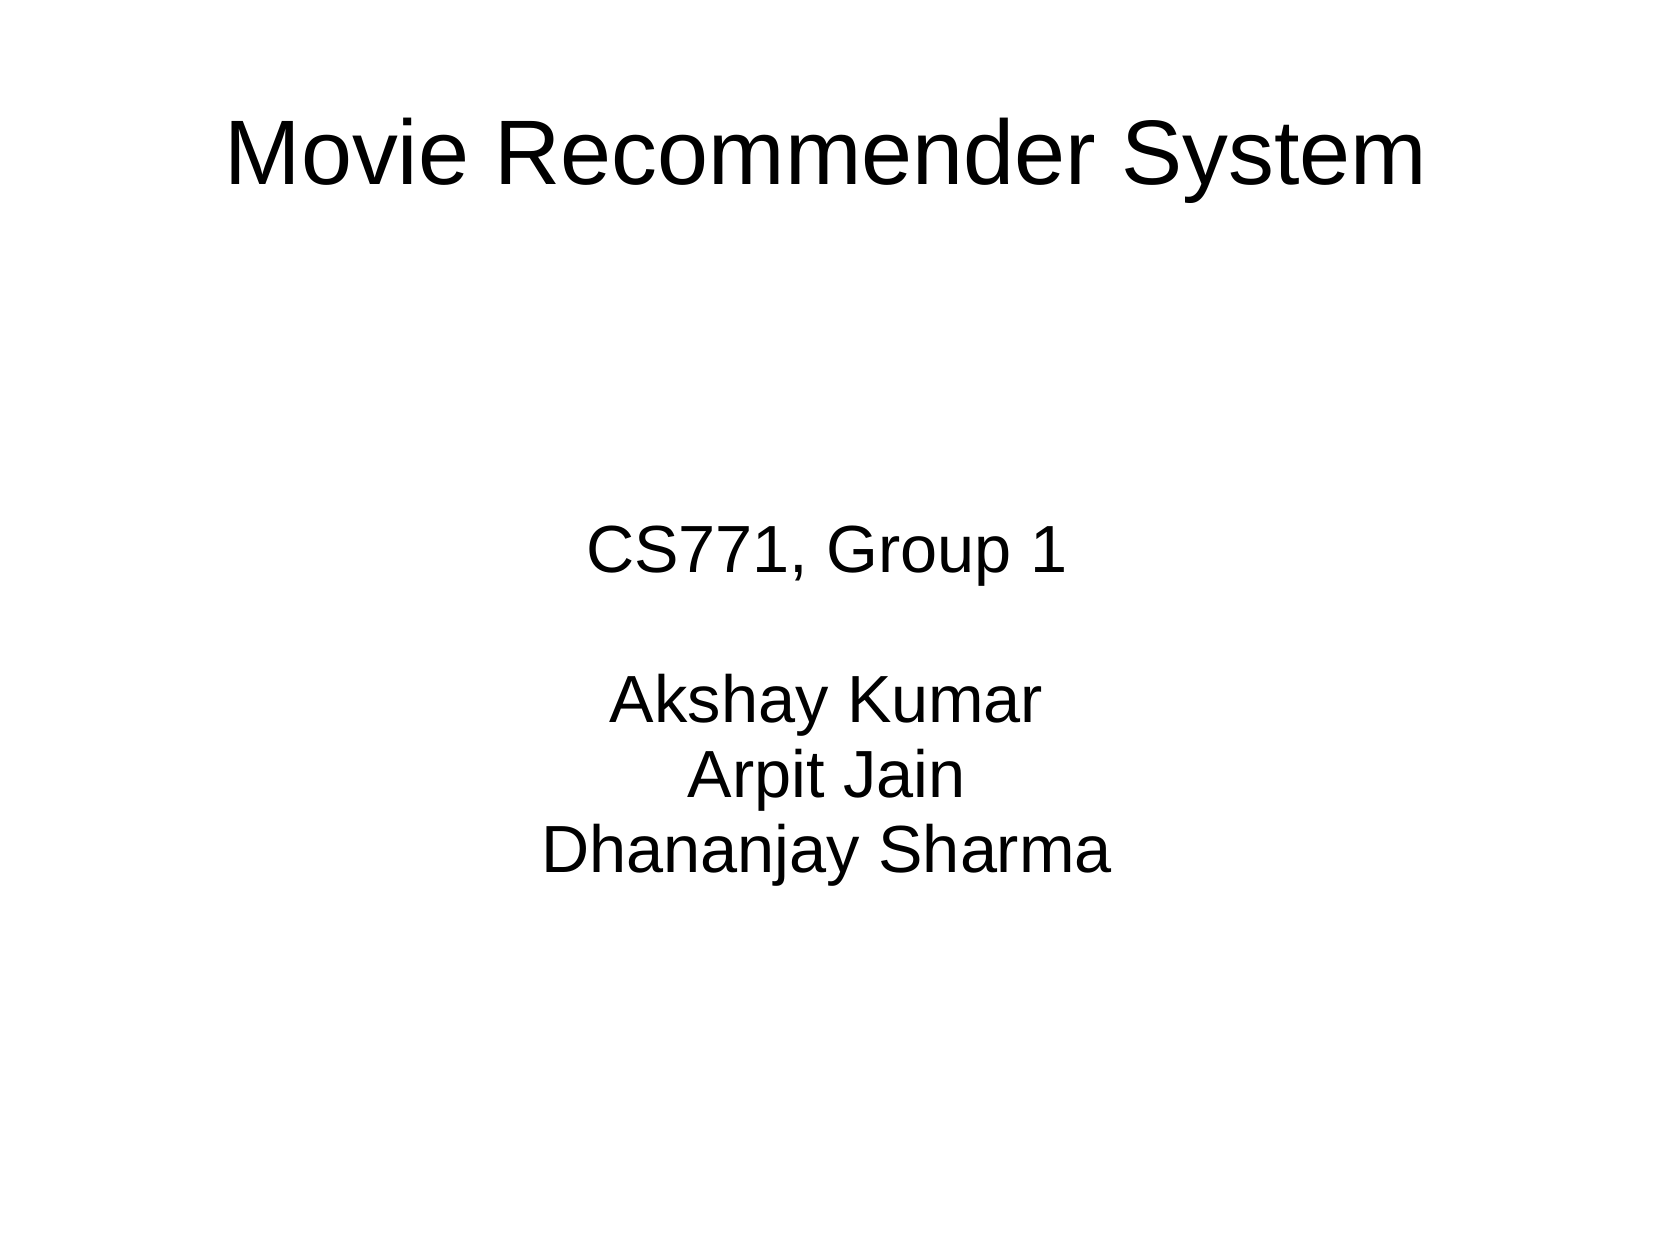

# Movie Recommender System
CS771, Group 1
Akshay Kumar
Arpit Jain
Dhananjay Sharma